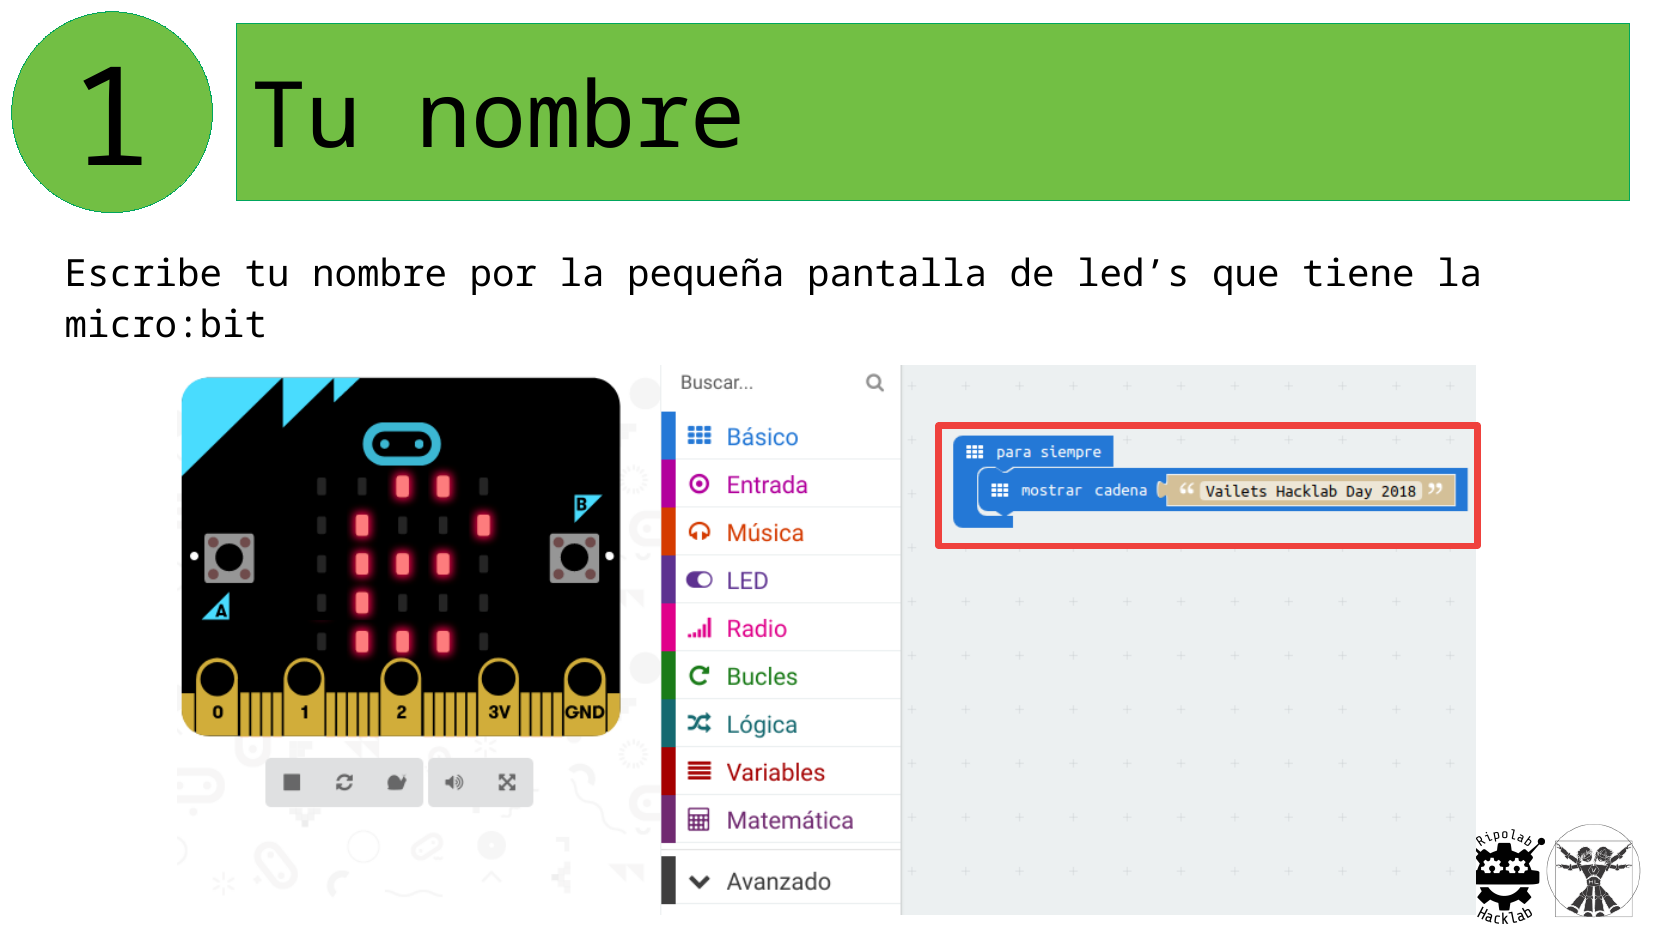

1
Tu nombre
Escribe tu nombre por la pequeña pantalla de led’s que tiene la micro:bit